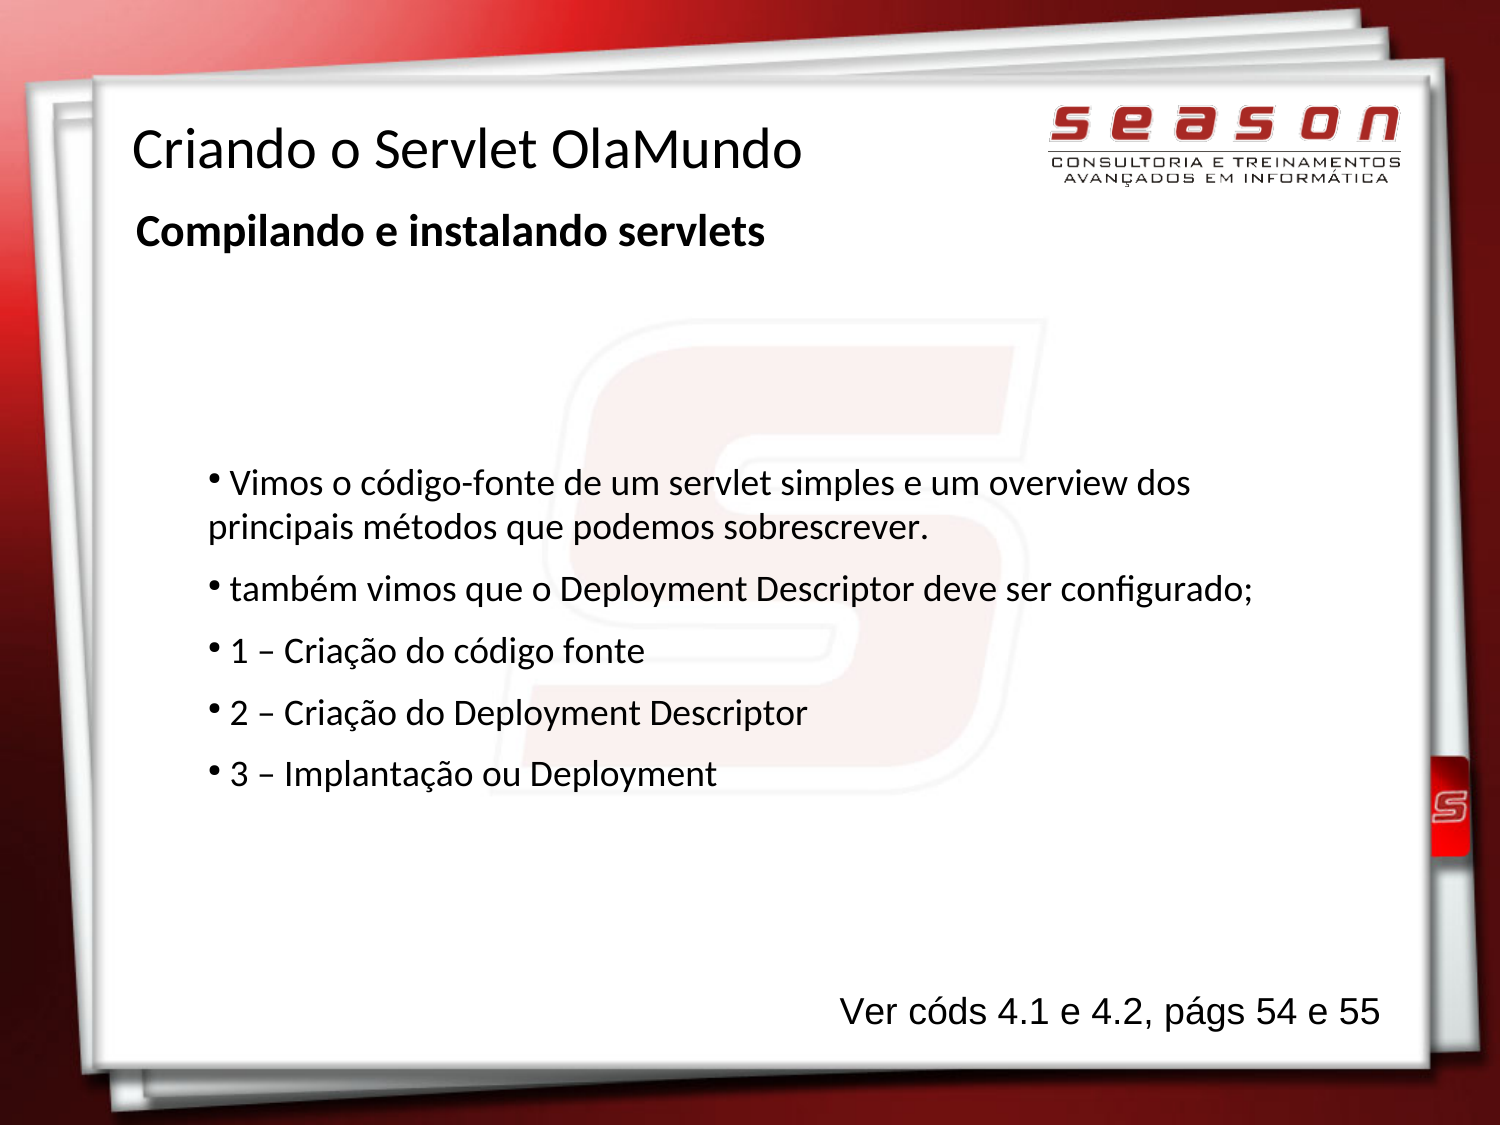

# Criando o Servlet OlaMundo
Compilando e instalando servlets
 Vimos o código-fonte de um servlet simples e um overview dos principais métodos que podemos sobrescrever.
 também vimos que o Deployment Descriptor deve ser configurado;
 1 – Criação do código fonte
 2 – Criação do Deployment Descriptor
 3 – Implantação ou Deployment
Ver códs 4.1 e 4.2, págs 54 e 55